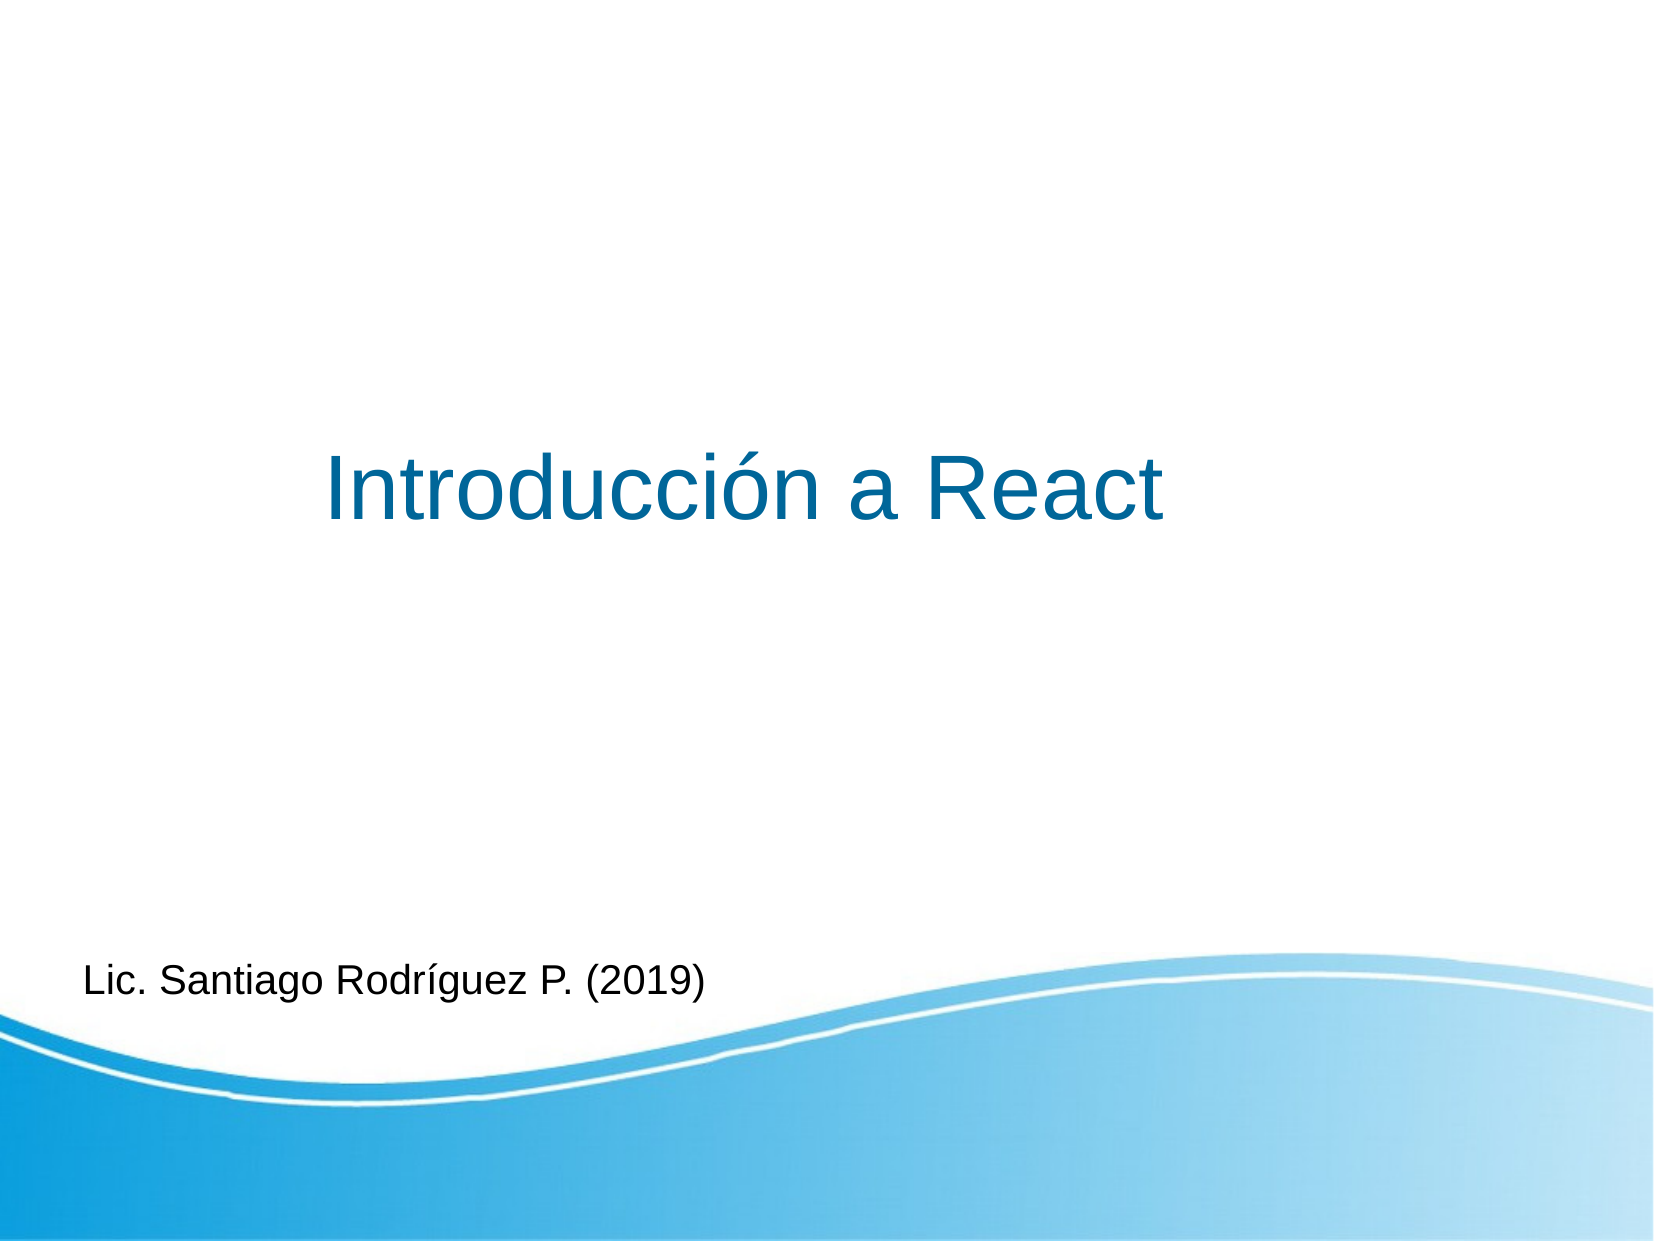

# Introducción a React
Lic. Santiago Rodríguez P. (2019)